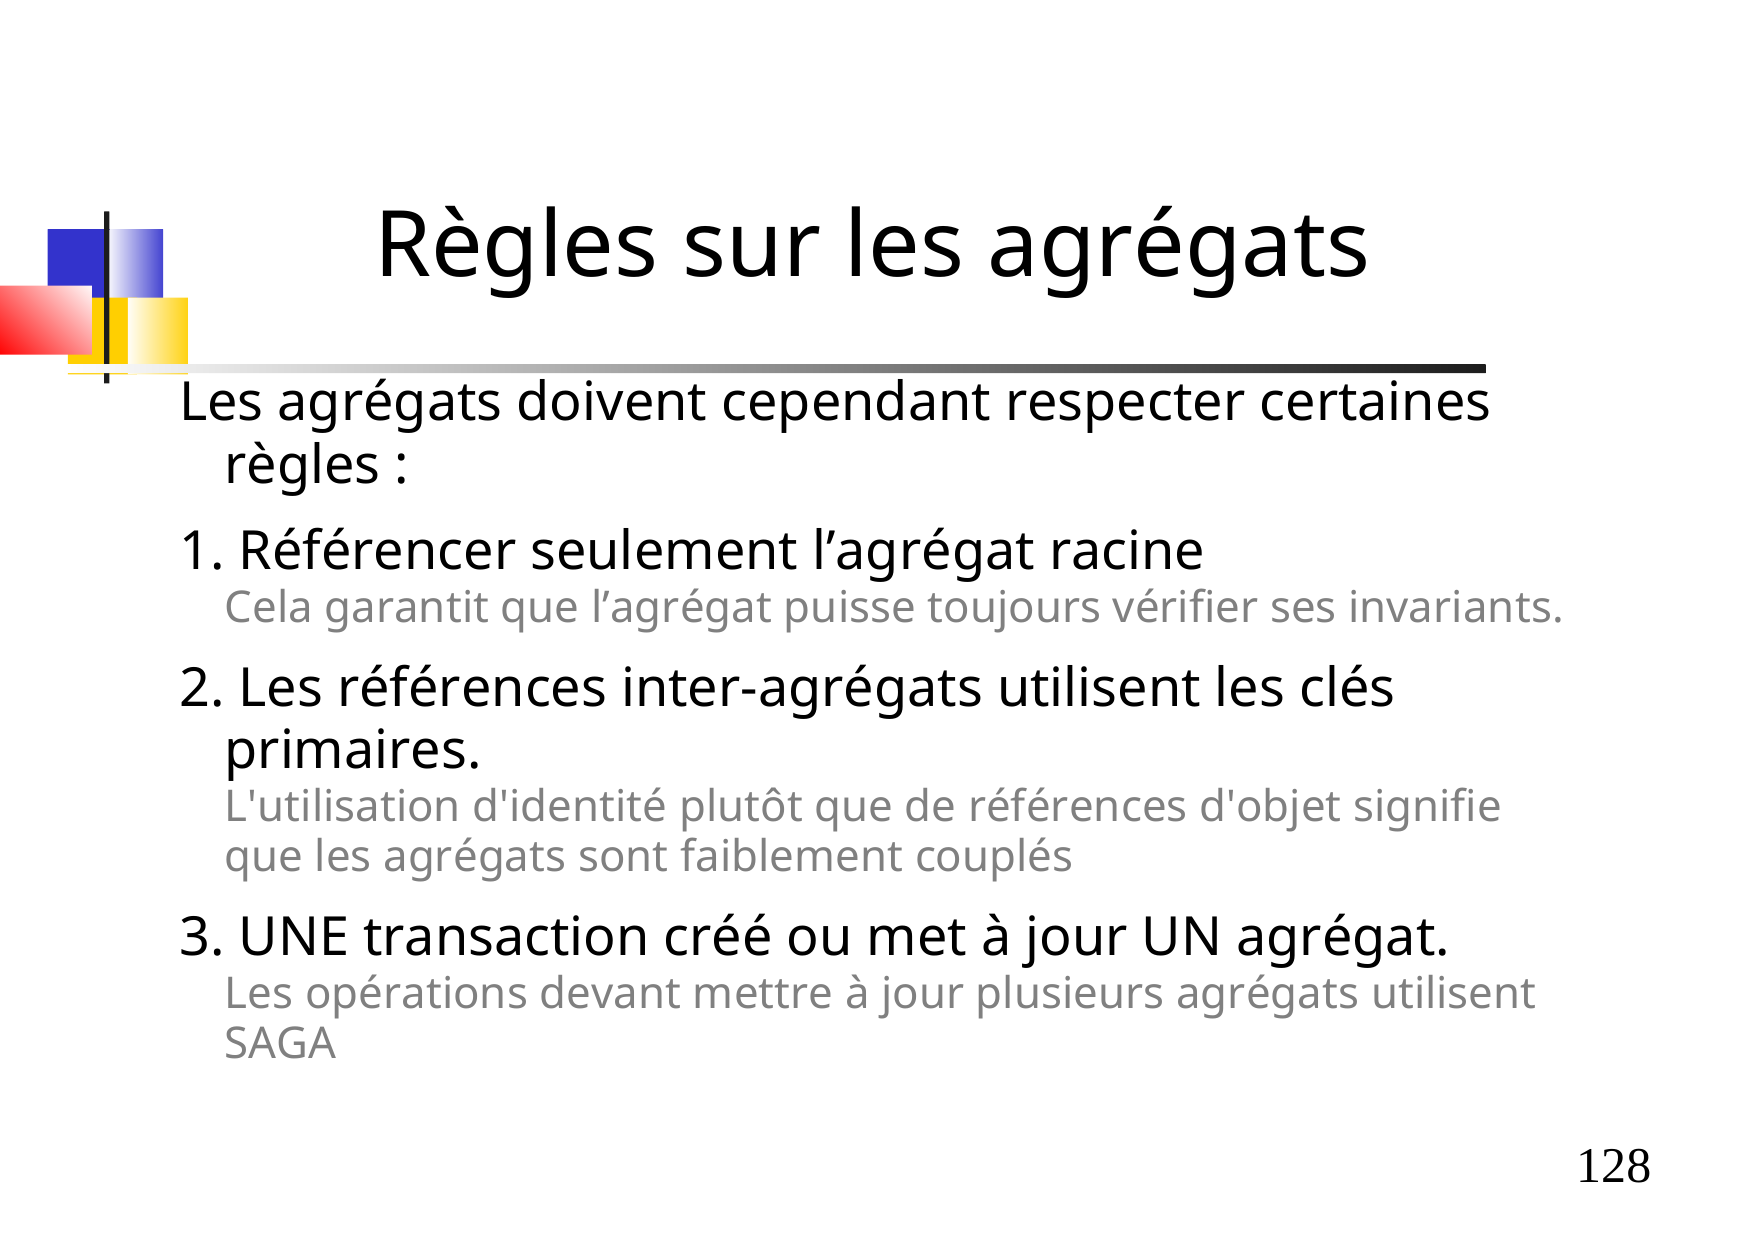

# Règles sur les agrégats
Les agrégats doivent cependant respecter certaines règles :
1. Référencer seulement l’agrégat racine
Cela garantit que l’agrégat puisse toujours vérifier ses invariants.
2. Les références inter-agrégats utilisent les clés primaires.
L'utilisation d'identité plutôt que de références d'objet signifie que les agrégats sont faiblement couplés
3. UNE transaction créé ou met à jour UN agrégat.
Les opérations devant mettre à jour plusieurs agrégats utilisent SAGA